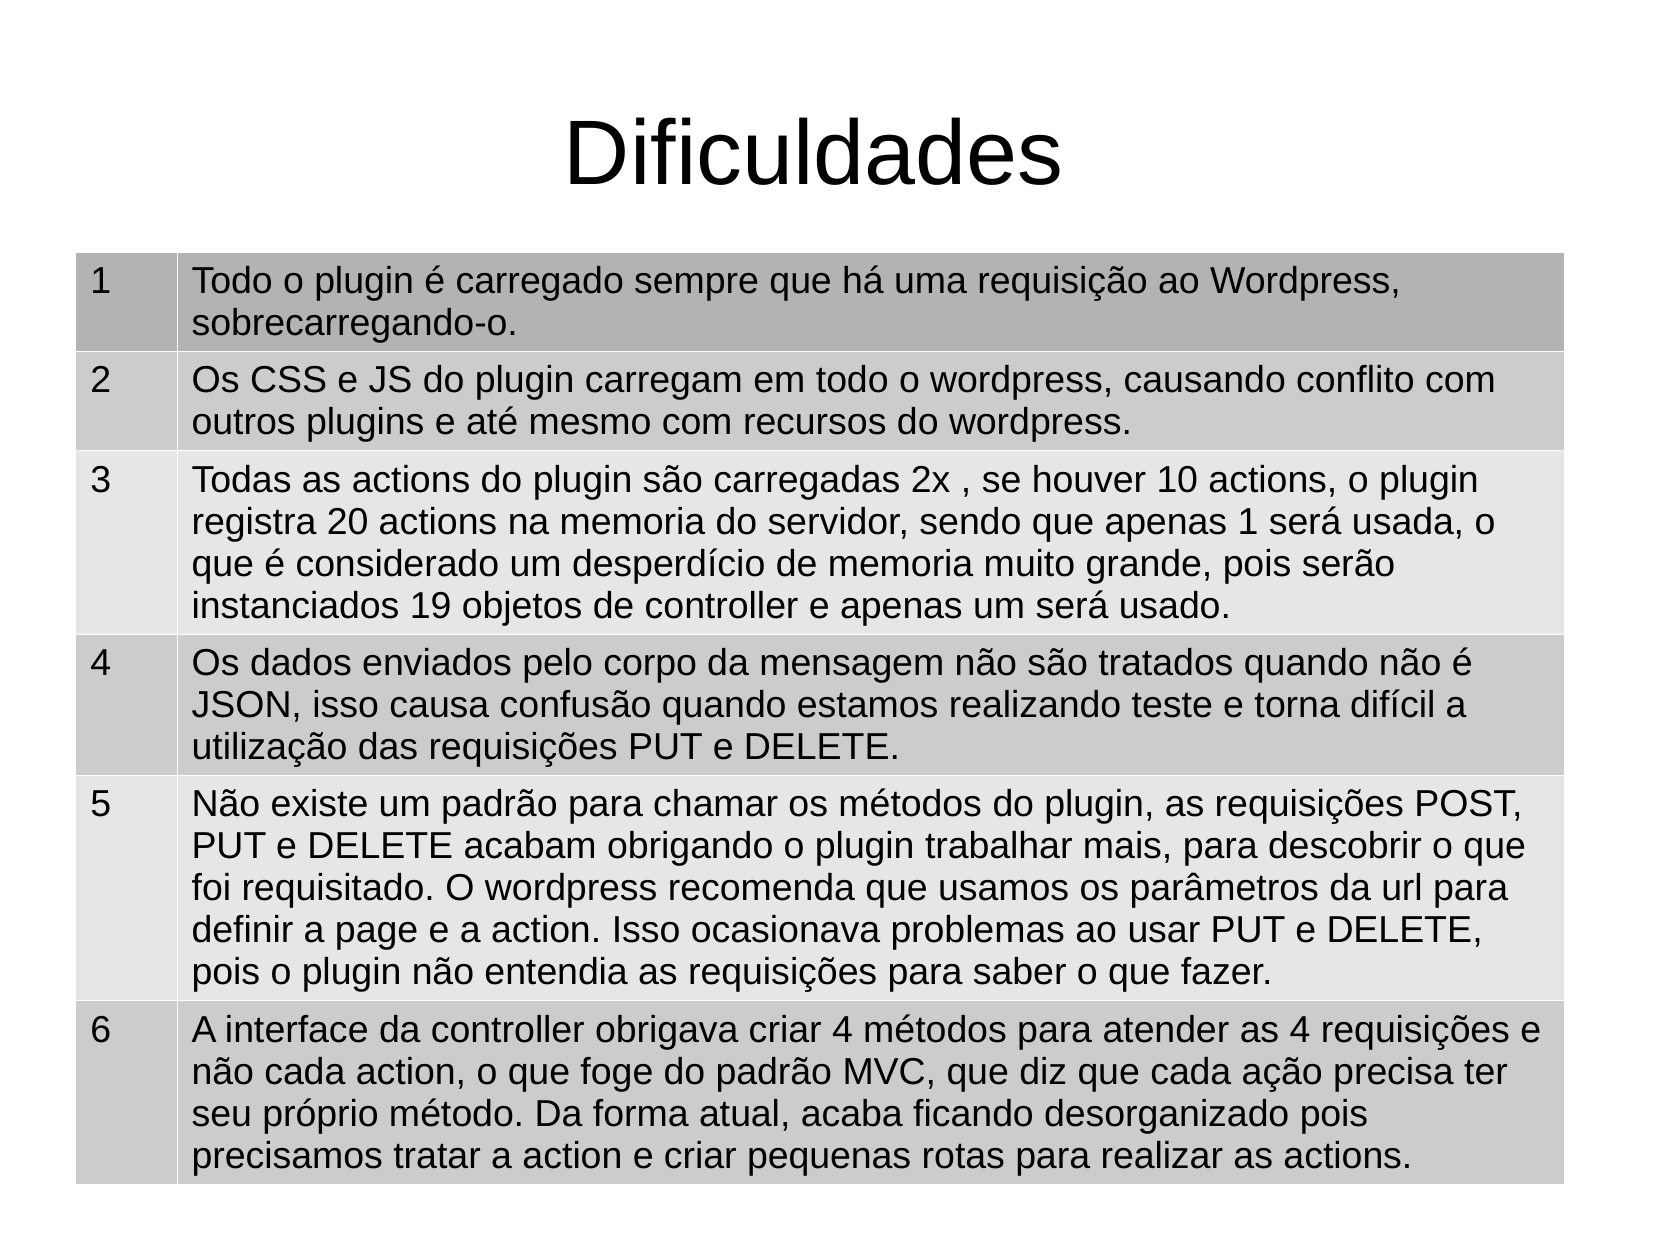

# Dificuldades
| 1 | Todo o plugin é carregado sempre que há uma requisição ao Wordpress, sobrecarregando-o. |
| --- | --- |
| 2 | Os CSS e JS do plugin carregam em todo o wordpress, causando conflito com outros plugins e até mesmo com recursos do wordpress. |
| 3 | Todas as actions do plugin são carregadas 2x , se houver 10 actions, o plugin registra 20 actions na memoria do servidor, sendo que apenas 1 será usada, o que é considerado um desperdício de memoria muito grande, pois serão instanciados 19 objetos de controller e apenas um será usado. |
| 4 | Os dados enviados pelo corpo da mensagem não são tratados quando não é JSON, isso causa confusão quando estamos realizando teste e torna difícil a utilização das requisições PUT e DELETE. |
| 5 | Não existe um padrão para chamar os métodos do plugin, as requisições POST, PUT e DELETE acabam obrigando o plugin trabalhar mais, para descobrir o que foi requisitado. O wordpress recomenda que usamos os parâmetros da url para definir a page e a action. Isso ocasionava problemas ao usar PUT e DELETE, pois o plugin não entendia as requisições para saber o que fazer. |
| 6 | A interface da controller obrigava criar 4 métodos para atender as 4 requisições e não cada action, o que foge do padrão MVC, que diz que cada ação precisa ter seu próprio método. Da forma atual, acaba ficando desorganizado pois precisamos tratar a action e criar pequenas rotas para realizar as actions. |